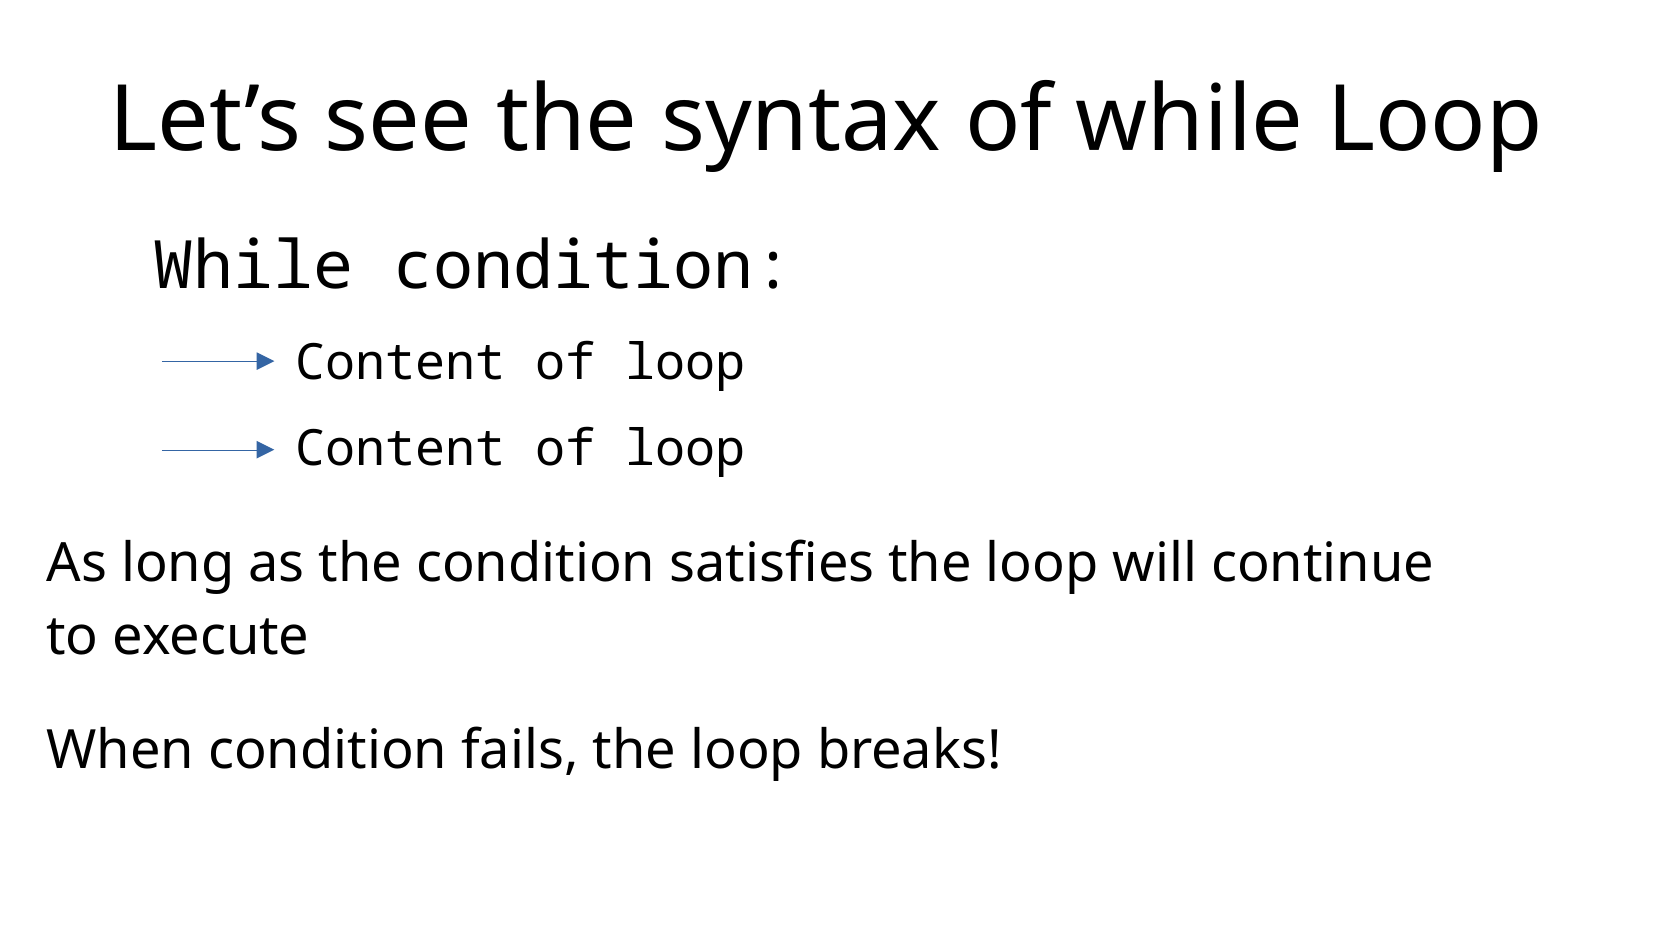

# Let’s see the syntax of while Loop
While condition:
Content of loop
Content of loop
As long as the condition satisfies the loop will continue
to execute
When condition fails, the loop breaks!